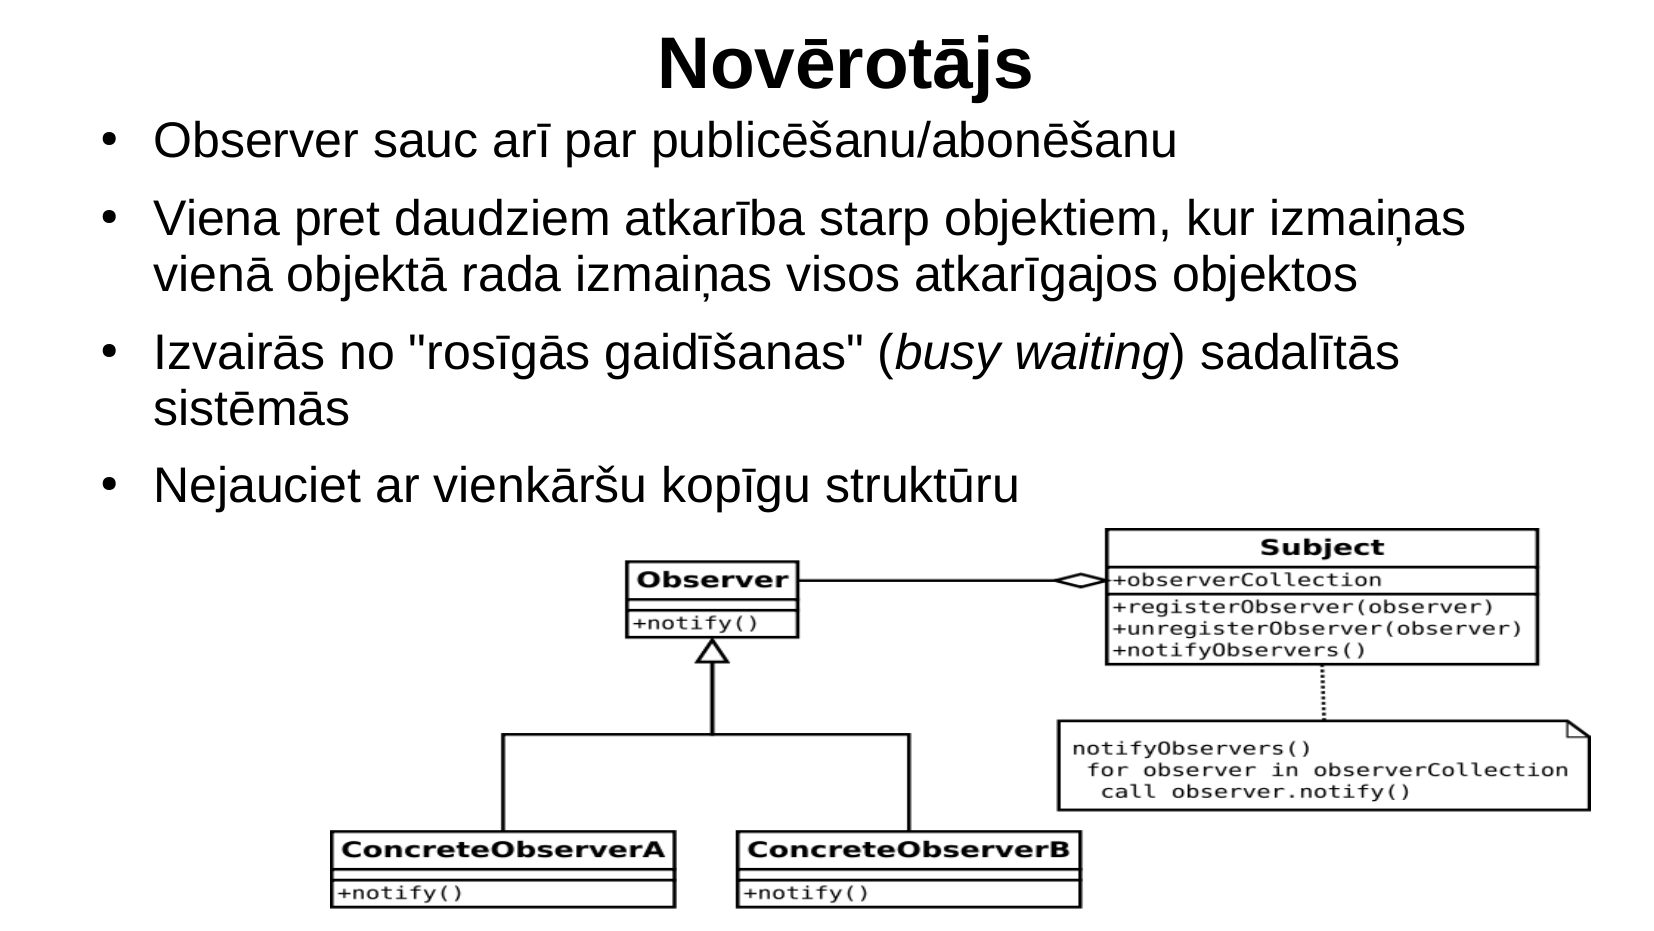

# Novērotājs
Observer sauc arī par publicēšanu/abonēšanu
Viena pret daudziem atkarība starp objektiem, kur izmaiņas vienā objektā rada izmaiņas visos atkarīgajos objektos
Izvairās no "rosīgās gaidīšanas" (busy waiting) sadalītās sistēmās
Nejauciet ar vienkāršu kopīgu struktūru